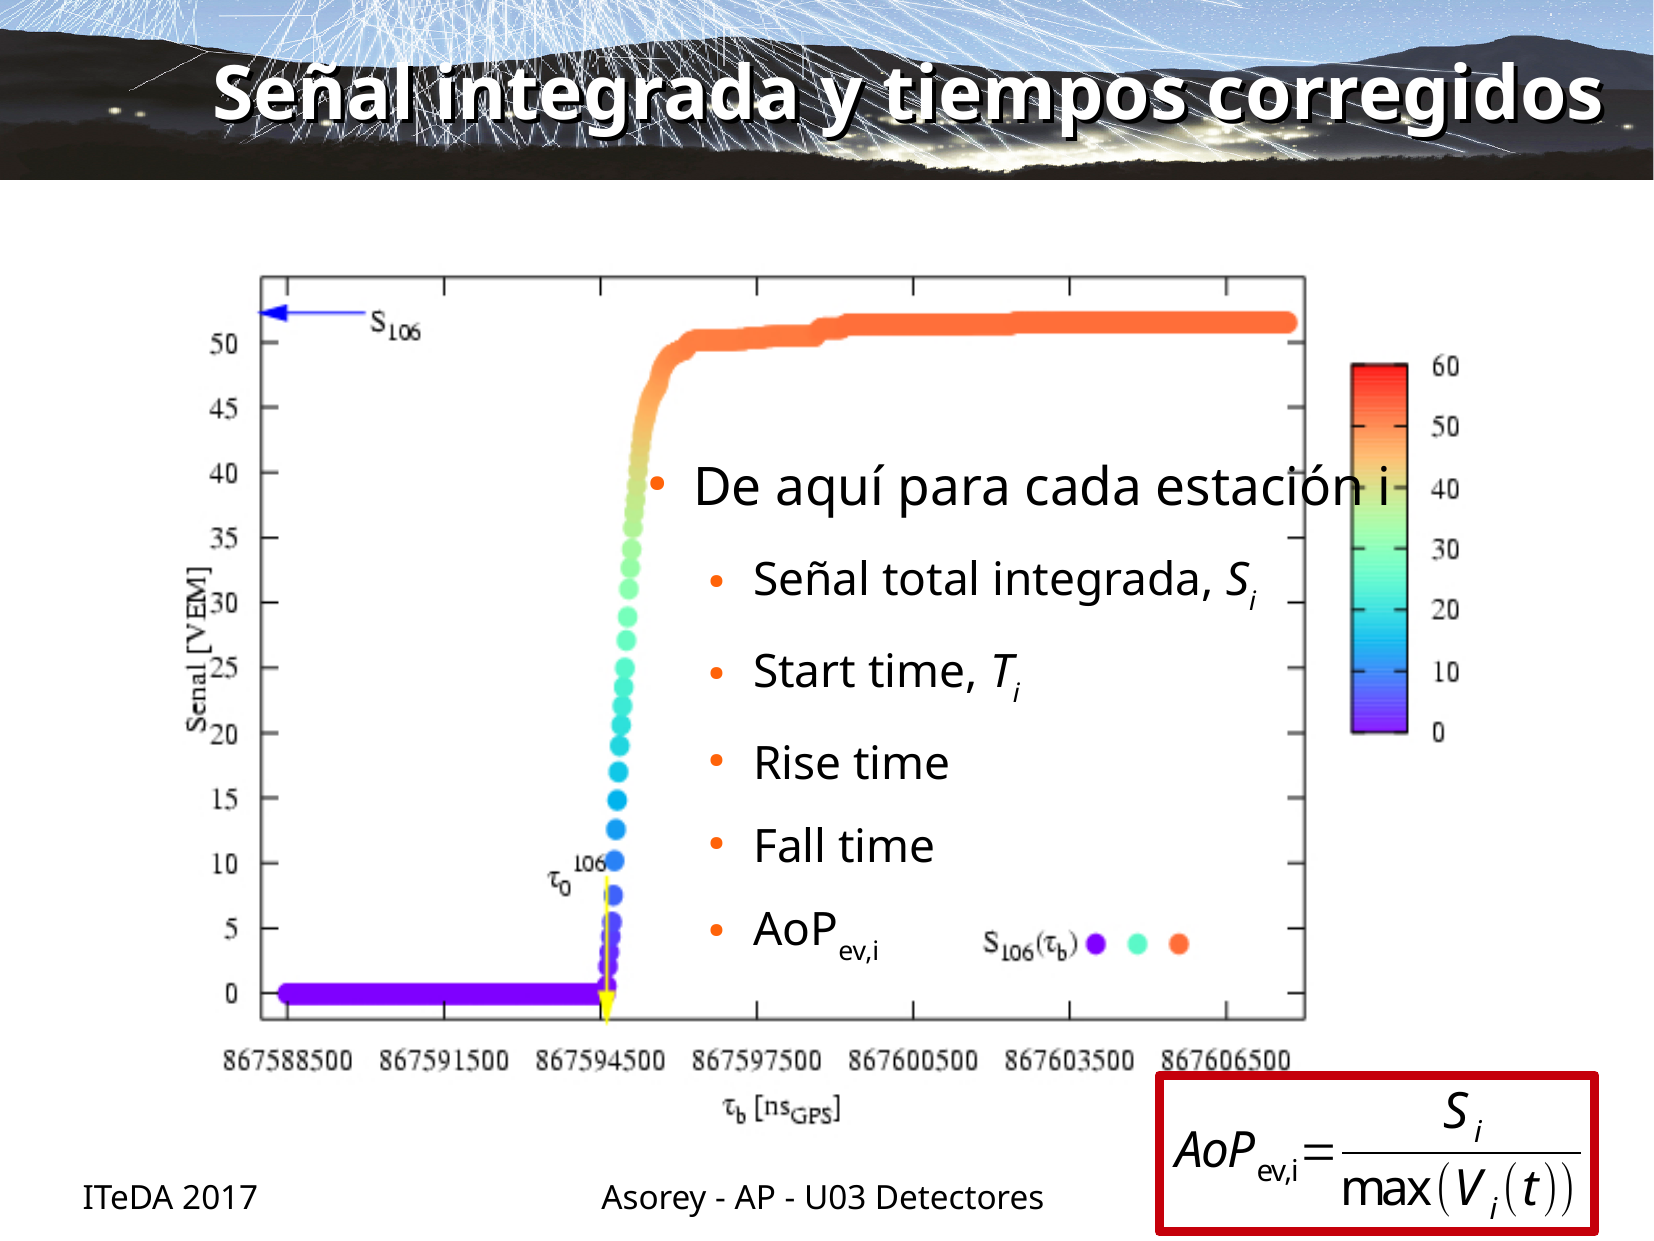

# Señal integrada y tiempos corregidos
De aquí para cada estación i
Señal total integrada, Si
Start time, Ti
Rise time
Fall time
AoPev,i
ITeDA 2017
Asorey - AP - U03 Detectores
52